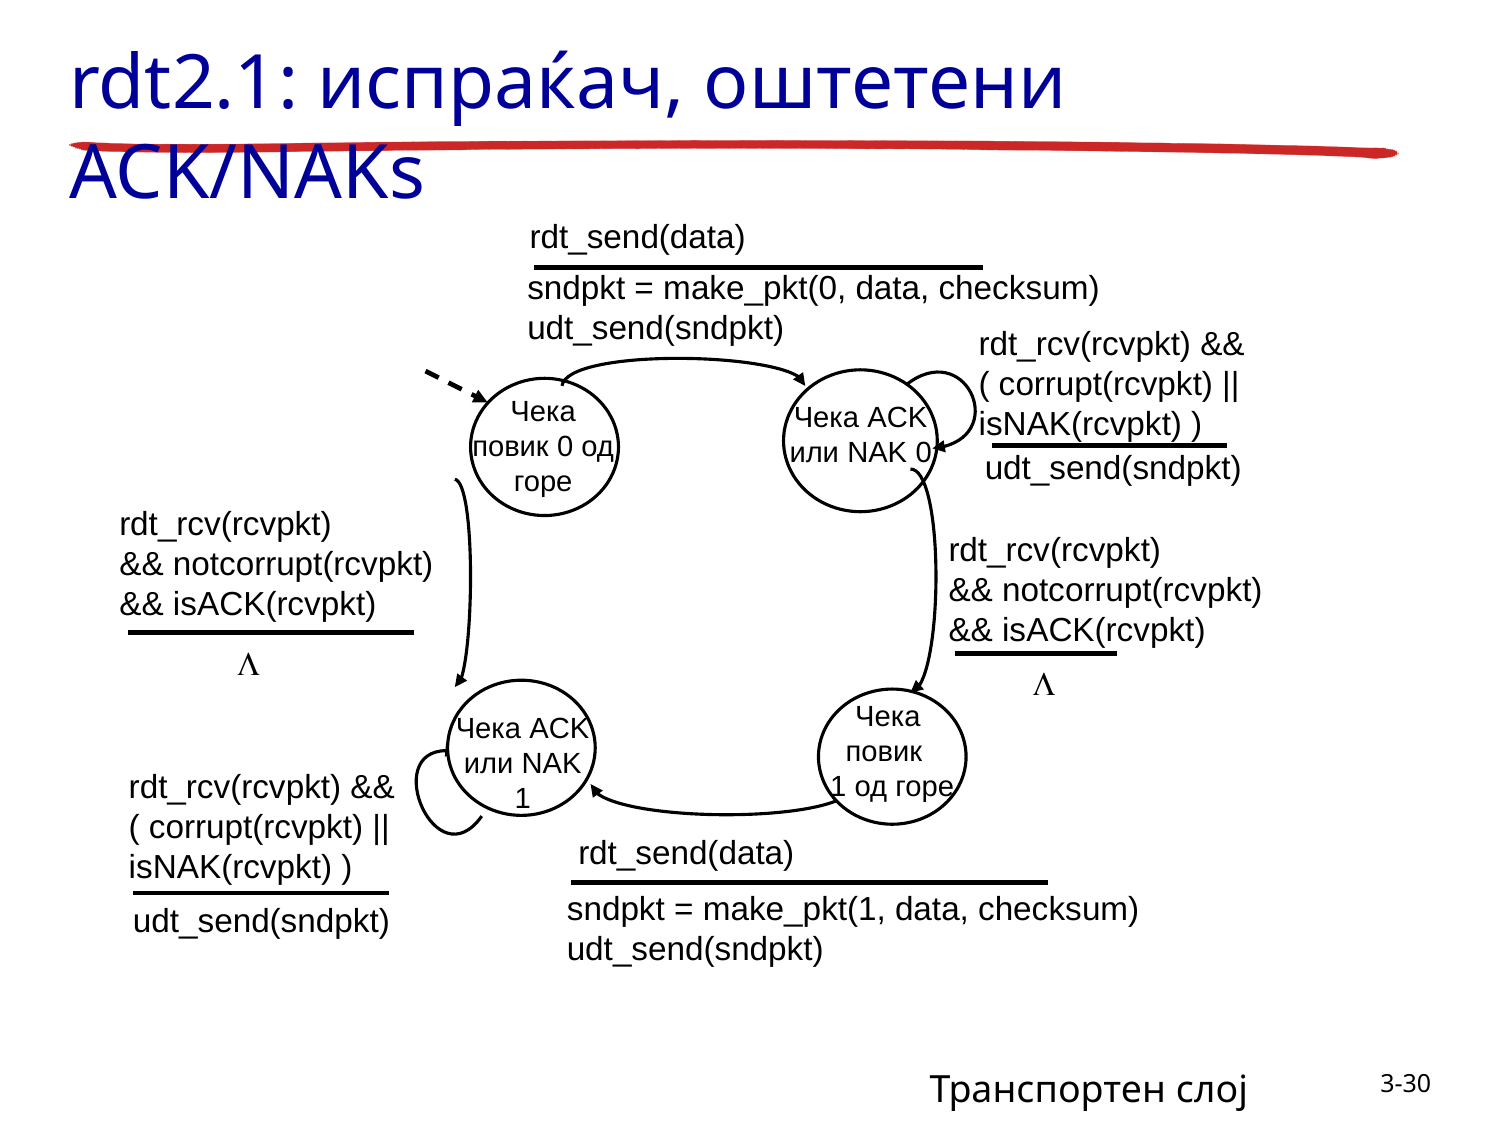

# rdt2.1: испраќач, оштетени ACK/NAKs
rdt_send(data)
sndpkt = make_pkt(0, data, checksum)
udt_send(sndpkt)
rdt_rcv(rcvpkt) &&
( corrupt(rcvpkt) ||
isNAK(rcvpkt) )
Чека ACK или NAK 0
Чека повик 0 од горе
udt_send(sndpkt)
rdt_rcv(rcvpkt)
&& notcorrupt(rcvpkt)
&& isACK(rcvpkt)
rdt_rcv(rcvpkt)
&& notcorrupt(rcvpkt)
&& isACK(rcvpkt)
L
L
Чека ACK или NAK 1
Чека повик
 1 од горе
rdt_rcv(rcvpkt) &&
( corrupt(rcvpkt) ||
isNAK(rcvpkt) )
rdt_send(data)
sndpkt = make_pkt(1, data, checksum)
udt_send(sndpkt)
udt_send(sndpkt)
Транспортен слој